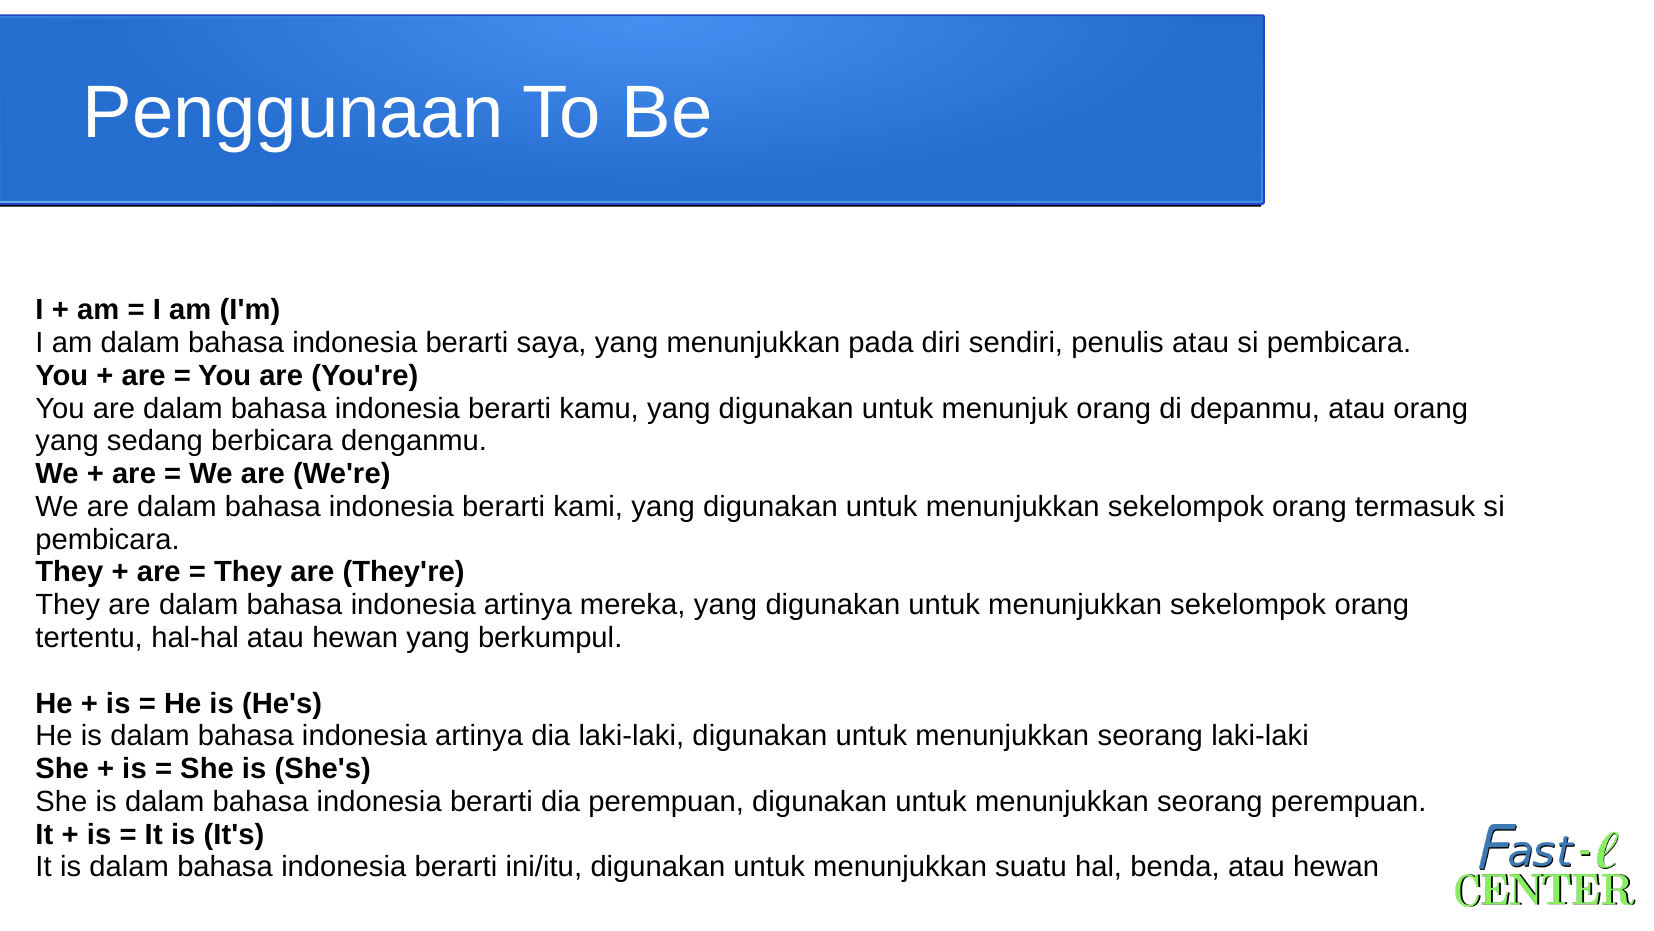

I + am = I am (I'm)
I am dalam bahasa indonesia berarti saya, yang menunjukkan pada diri sendiri, penulis atau si pembicara.
You + are = You are (You're)
You are dalam bahasa indonesia berarti kamu, yang digunakan untuk menunjuk orang di depanmu, atau orang yang sedang berbicara denganmu.
We + are = We are (We're)
We are dalam bahasa indonesia berarti kami, yang digunakan untuk menunjukkan sekelompok orang termasuk si pembicara.
They + are = They are (They're)
They are dalam bahasa indonesia artinya mereka, yang digunakan untuk menunjukkan sekelompok orang tertentu, hal-hal atau hewan yang berkumpul.
He + is = He is (He's)
He is dalam bahasa indonesia artinya dia laki-laki, digunakan untuk menunjukkan seorang laki-laki
She + is = She is (She's)
She is dalam bahasa indonesia berarti dia perempuan, digunakan untuk menunjukkan seorang perempuan.
It + is = It is (It's)
It is dalam bahasa indonesia berarti ini/itu, digunakan untuk menunjukkan suatu hal, benda, atau hewan
# Penggunaan To Be